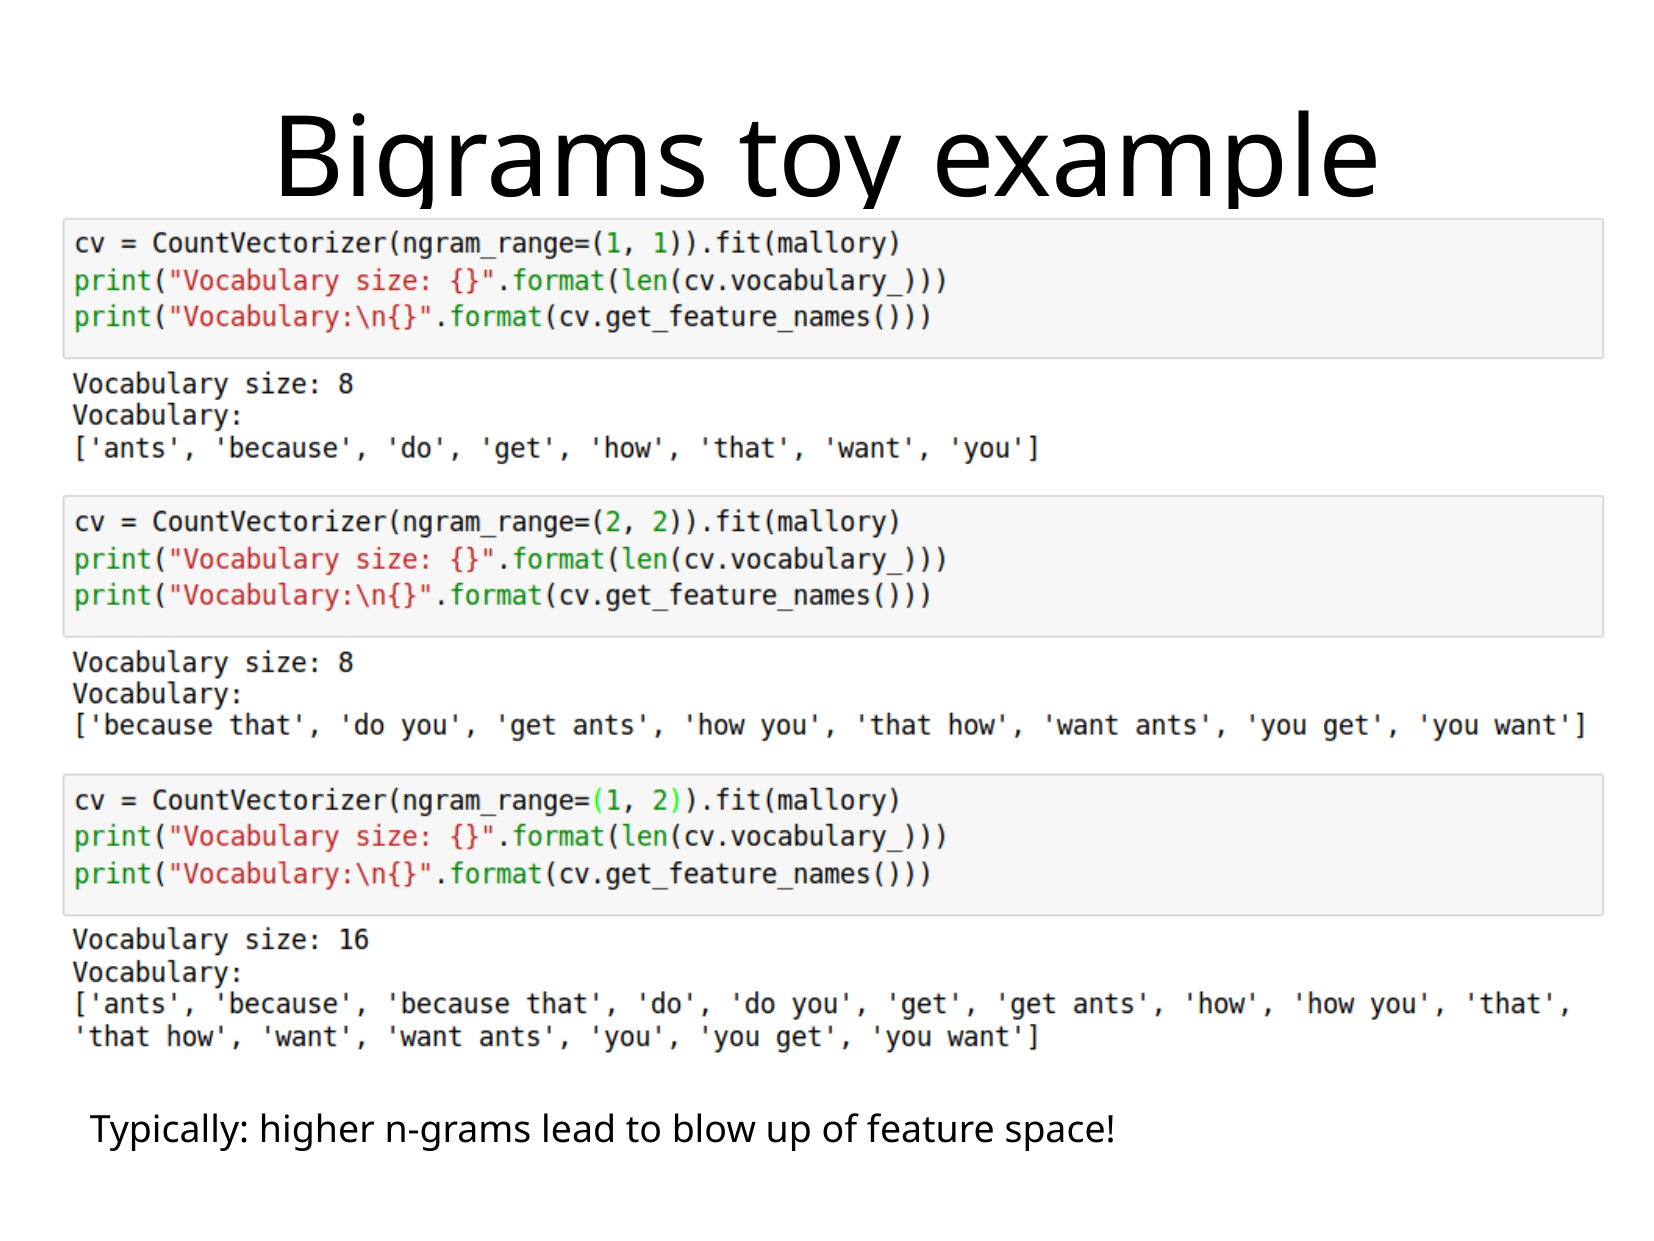

# Bigrams toy example
Typically: higher n-grams lead to blow up of feature space!